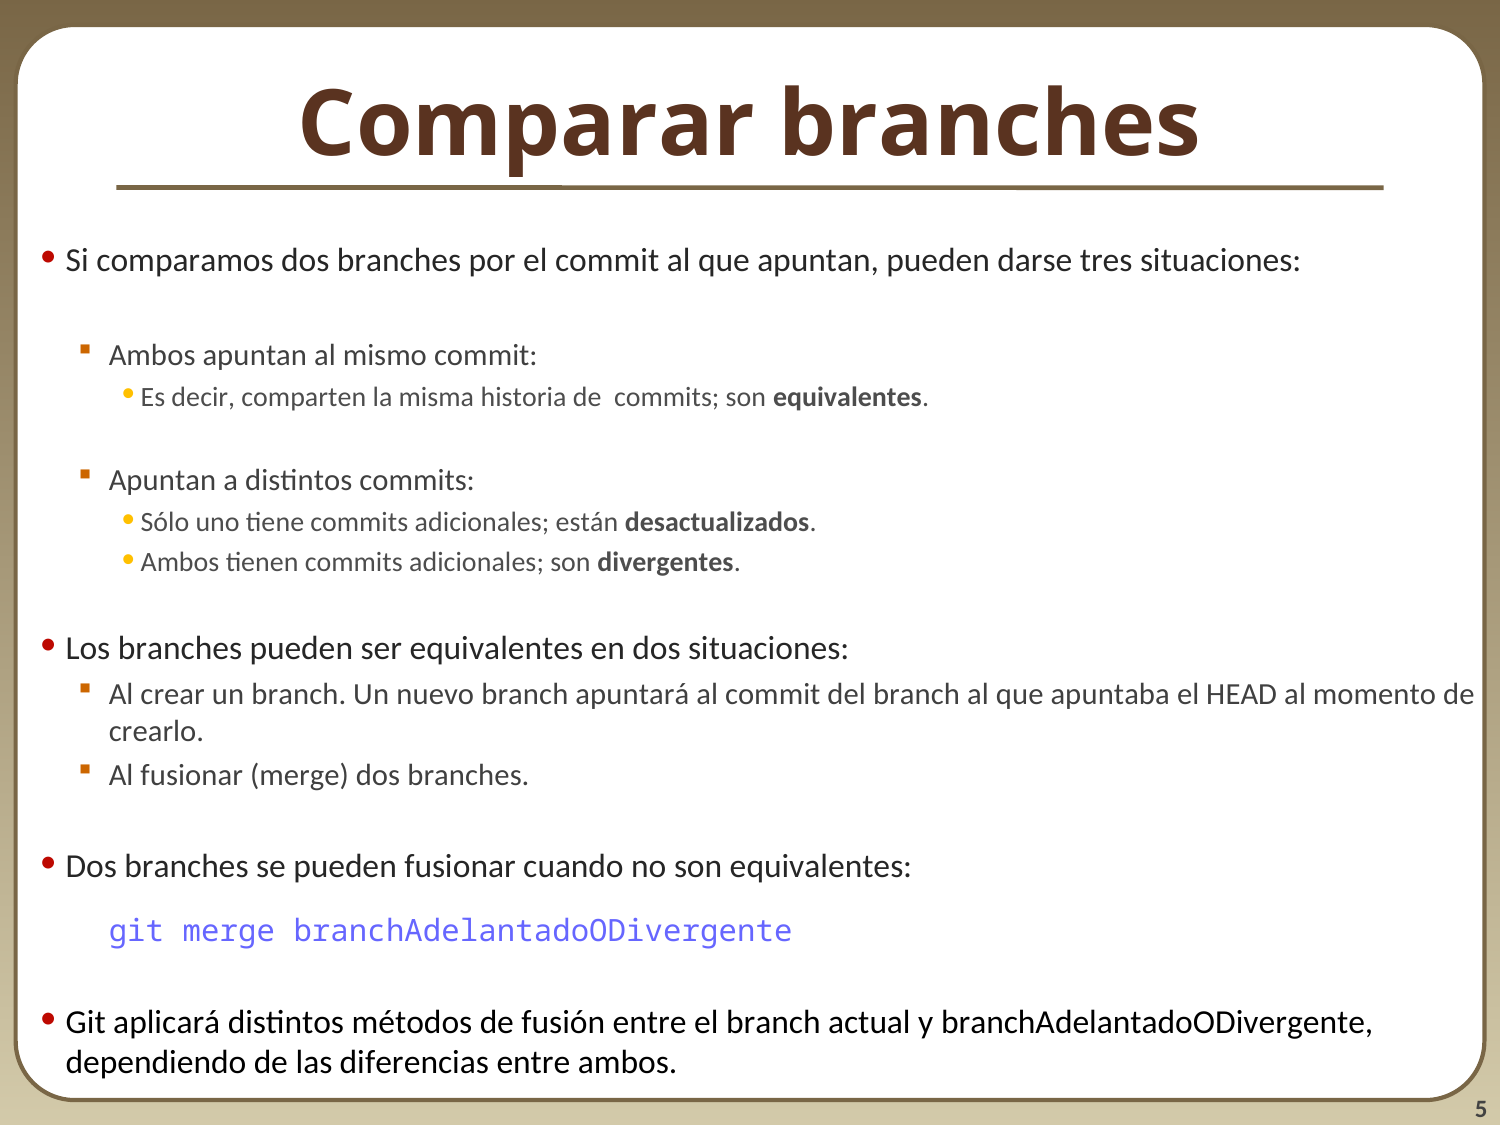

# Comparar branches
Si comparamos dos branches por el commit al que apuntan, pueden darse tres situaciones:
Ambos apuntan al mismo commit:
Es decir, comparten la misma historia de commits; son equivalentes.
Apuntan a distintos commits:
Sólo uno tiene commits adicionales; están desactualizados.
Ambos tienen commits adicionales; son divergentes.
Los branches pueden ser equivalentes en dos situaciones:
Al crear un branch. Un nuevo branch apuntará al commit del branch al que apuntaba el HEAD al momento de crearlo.
Al fusionar (merge) dos branches.
Dos branches se pueden fusionar cuando no son equivalentes:
git merge branchAdelantadoODivergente
Git aplicará distintos métodos de fusión entre el branch actual y branchAdelantadoODivergente, dependiendo de las diferencias entre ambos.